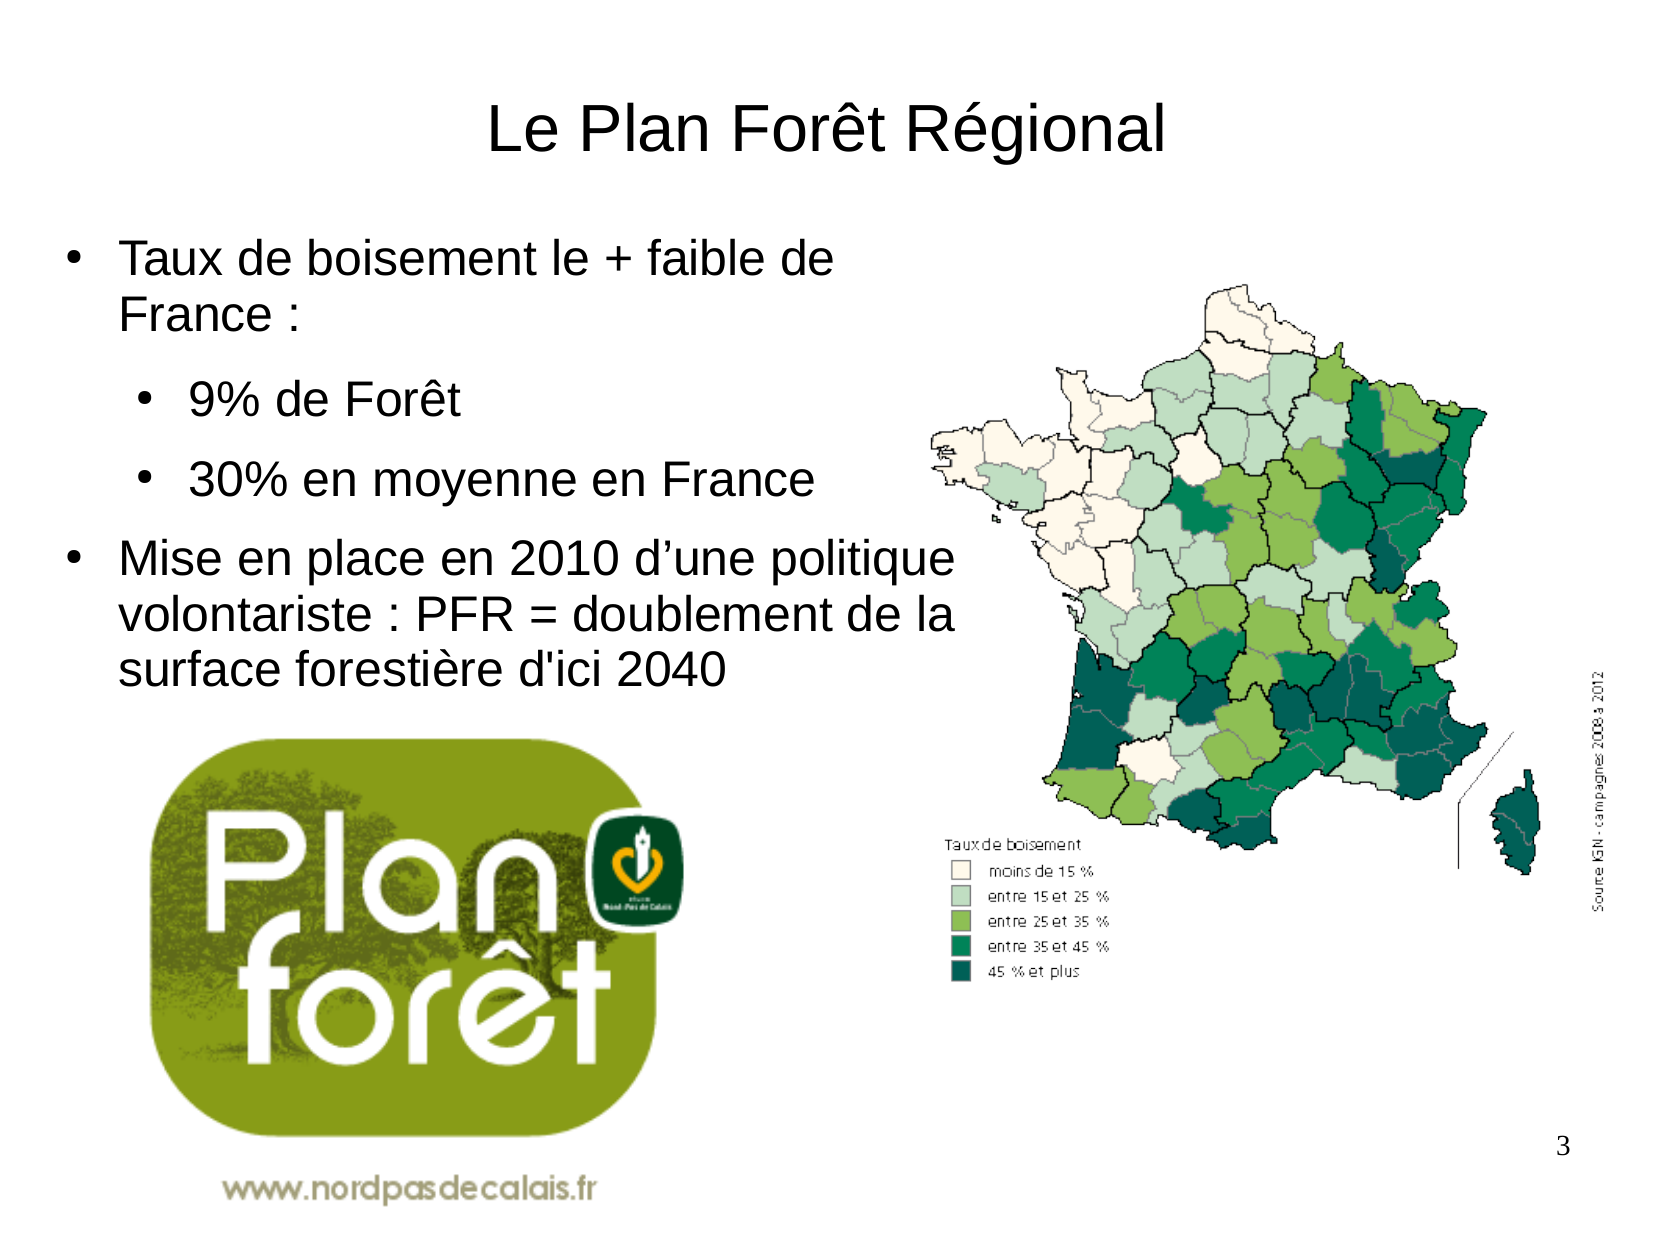

# Le Plan Forêt Régional
Taux de boisement le + faible de France :
9% de Forêt
30% en moyenne en France
Mise en place en 2010 d’une politique volontariste : PFR = doublement de la surface forestière d'ici 2040
3